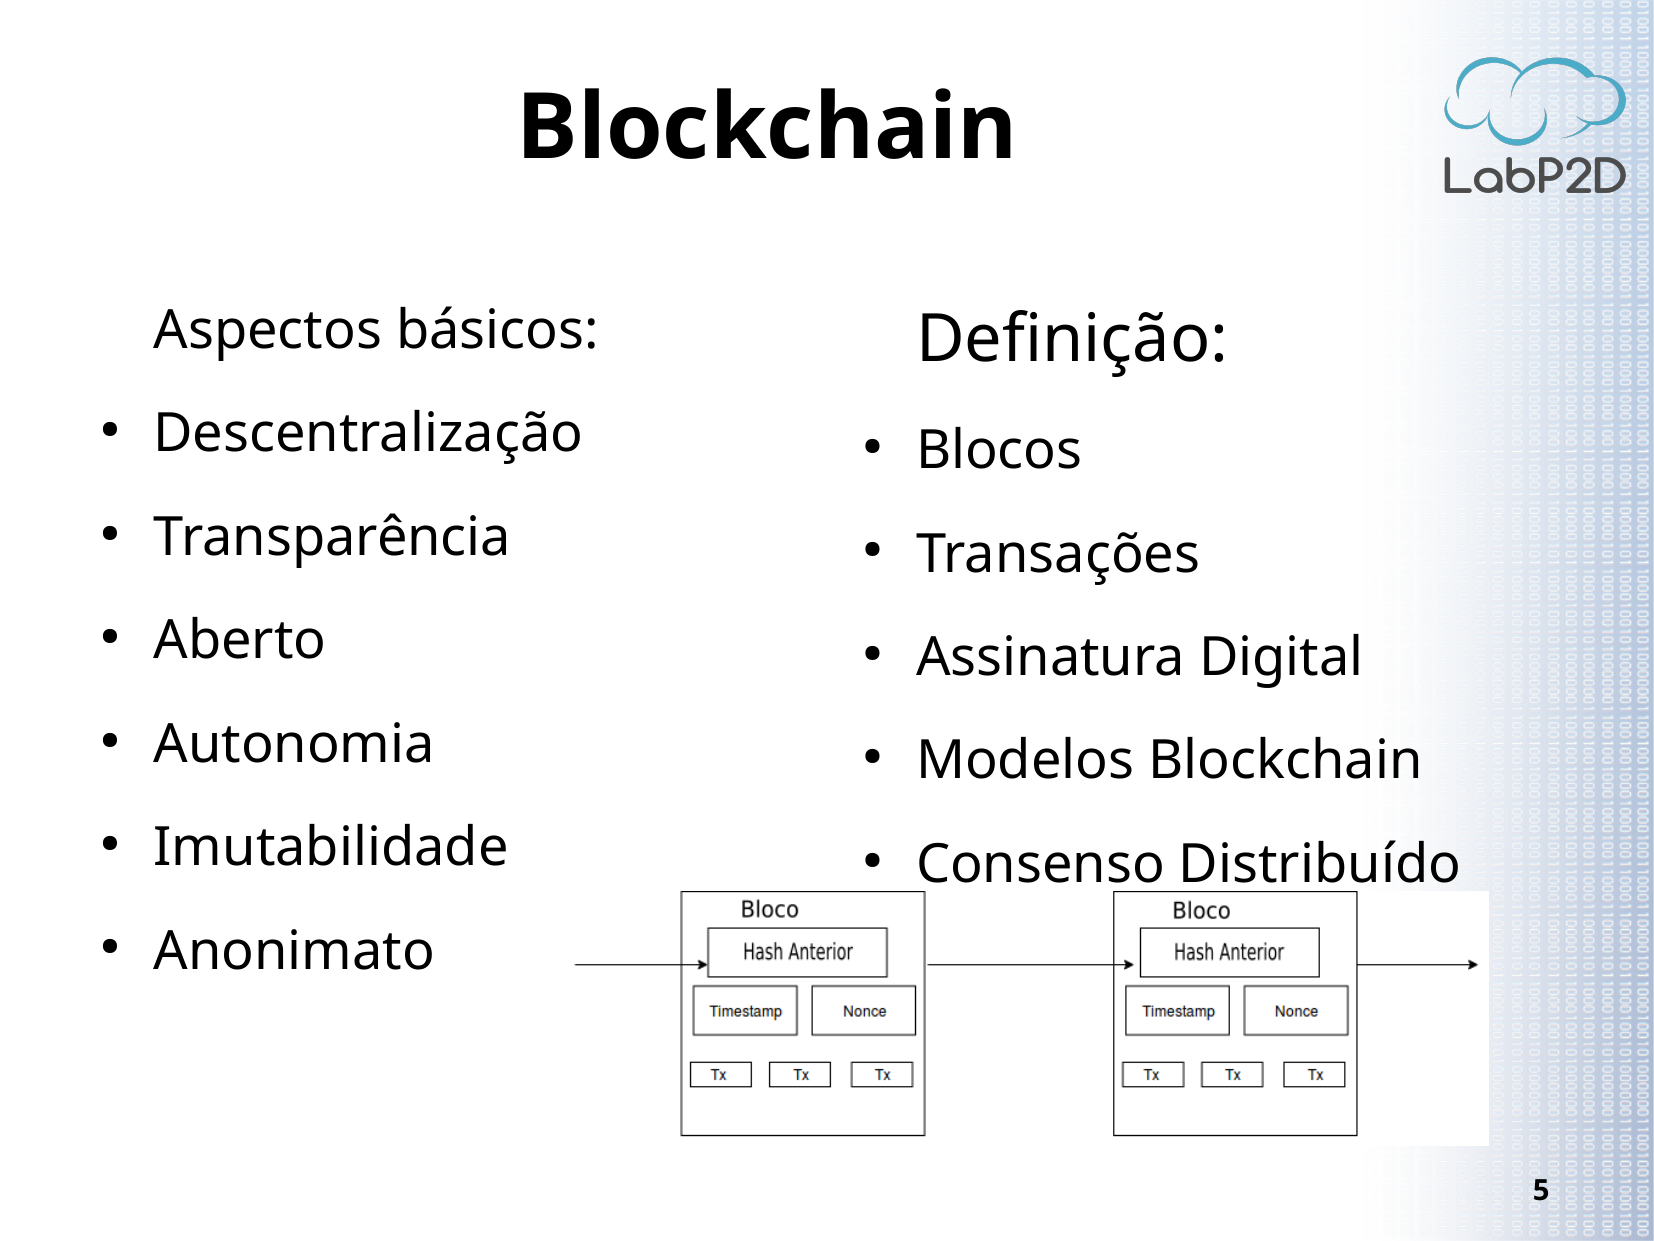

# Blockchain
Aspectos básicos:
Descentralização
Transparência
Aberto
Autonomia
Imutabilidade
Anonimato
Definição:
Blocos
Transações
Assinatura Digital
Modelos Blockchain
Consenso Distribuído
5